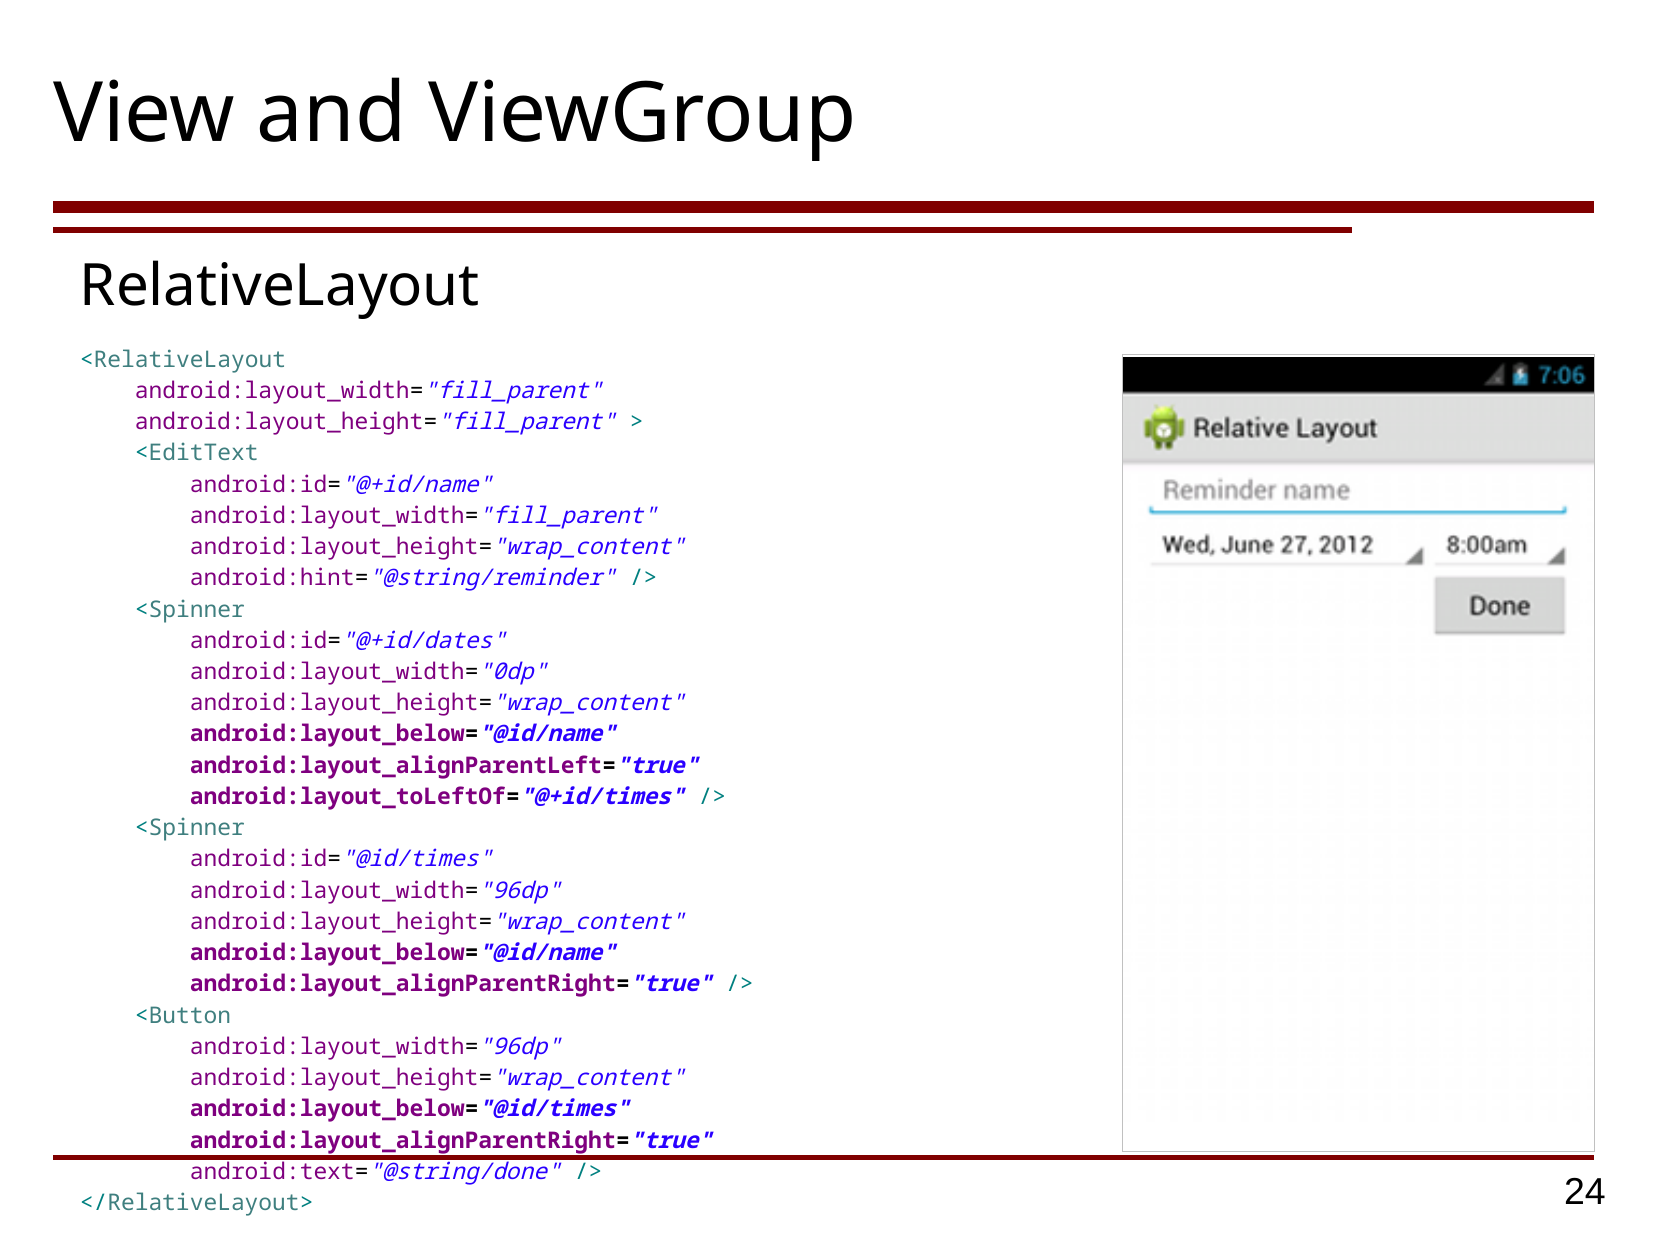

# View and ViewGroup
RelativeLayout
<RelativeLayout
 android:layout_width="fill_parent"
 android:layout_height="fill_parent" >
 <EditText
 android:id="@+id/name"
 android:layout_width="fill_parent"
 android:layout_height="wrap_content"
 android:hint="@string/reminder" />
 <Spinner
 android:id="@+id/dates"
 android:layout_width="0dp"
 android:layout_height="wrap_content"
 android:layout_below="@id/name"
 android:layout_alignParentLeft="true"
 android:layout_toLeftOf="@+id/times" />
 <Spinner
 android:id="@id/times"
 android:layout_width="96dp"
 android:layout_height="wrap_content"
 android:layout_below="@id/name"
 android:layout_alignParentRight="true" />
 <Button
 android:layout_width="96dp"
 android:layout_height="wrap_content"
 android:layout_below="@id/times"
 android:layout_alignParentRight="true"
 android:text="@string/done" />
</RelativeLayout>